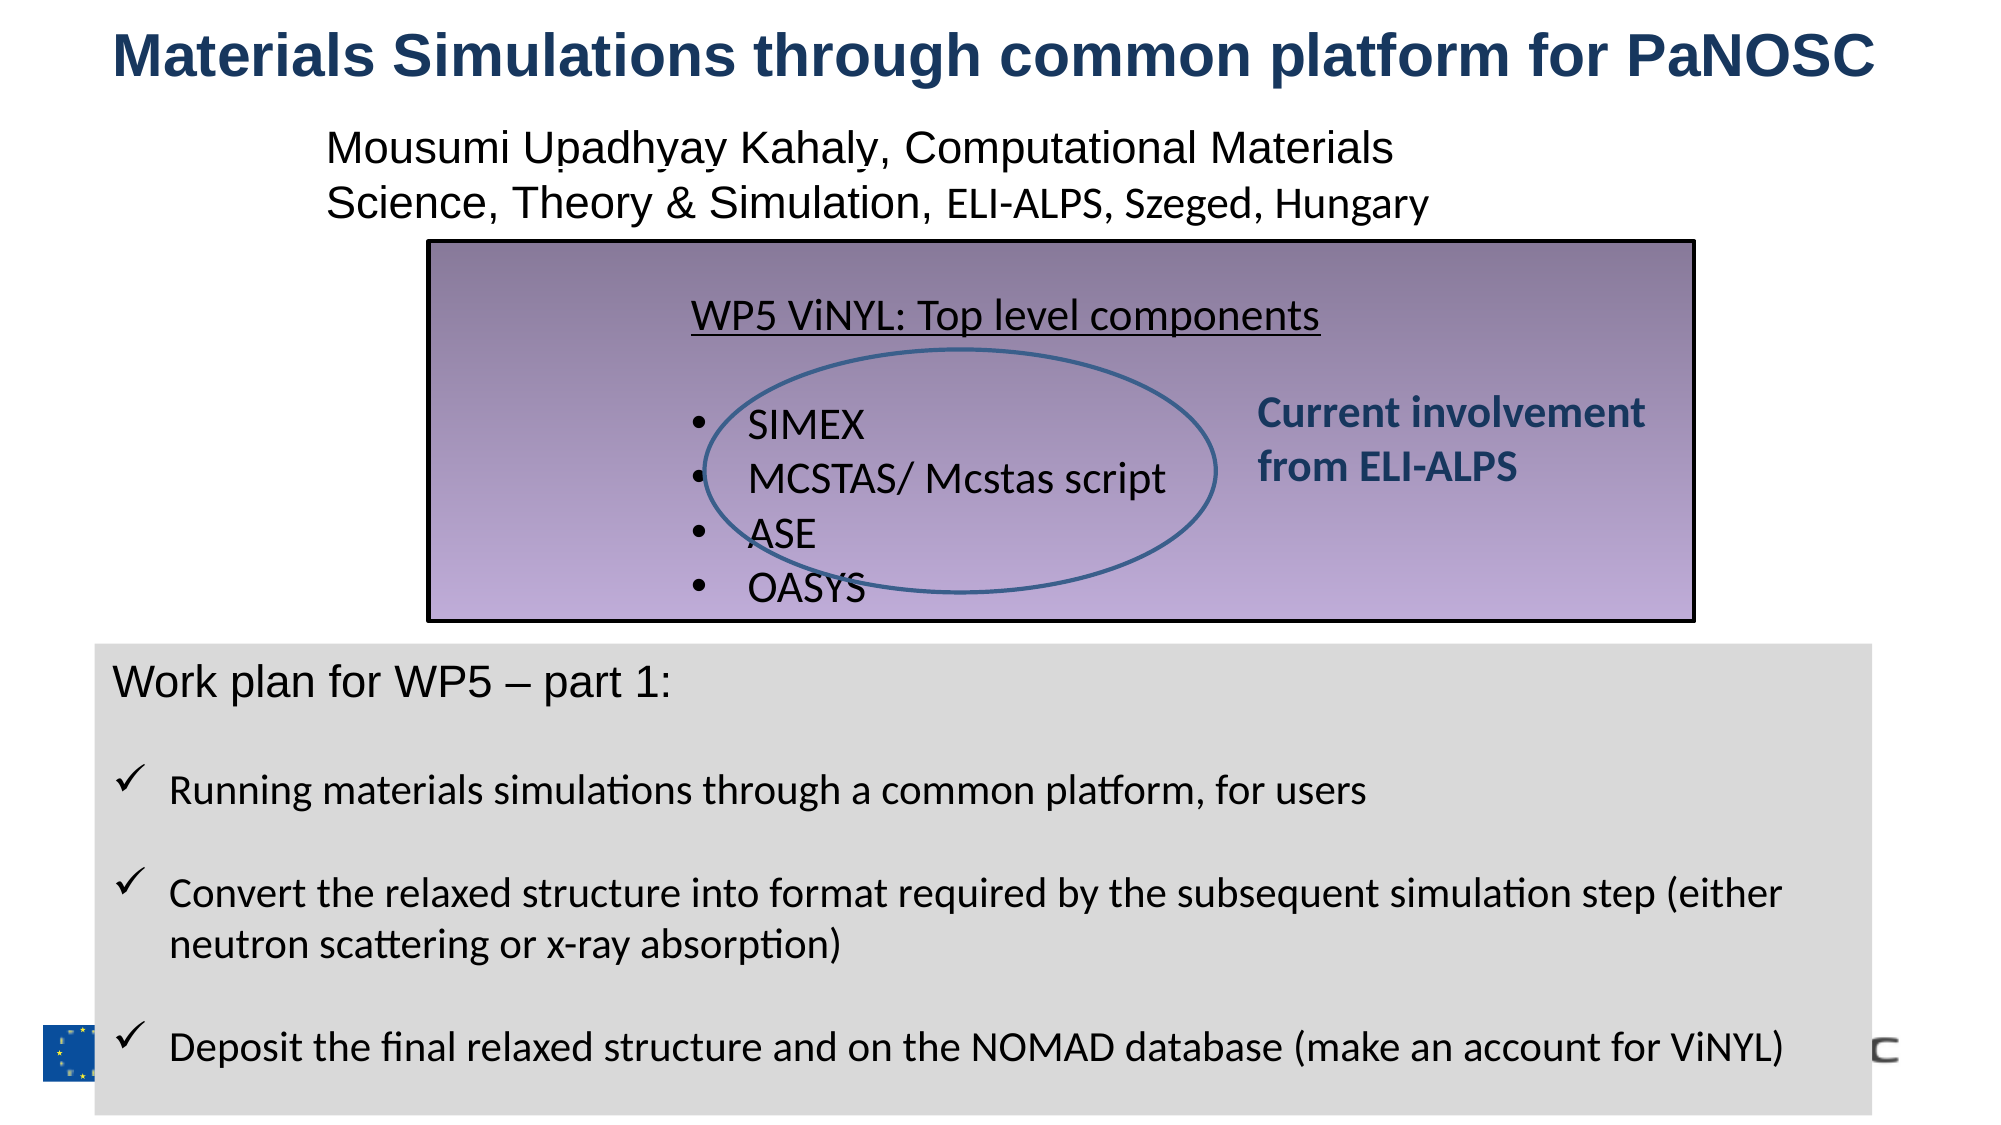

Materials Simulations through common platform for PaNOSC
Mousumi Upadhyay Kahaly, Computational Materials Science, Theory & Simulation, ELI-ALPS, Szeged, Hungary
WP5 ViNYL: Top level components
SIMEX
MCSTAS/ Mcstas script
ASE
OASYS
Current involvement from ELI-ALPS
Work plan for WP5 – part 1:
Running materials simulations through a common platform, for users
Convert the relaxed structure into format required by the subsequent simulation step (either neutron scattering or x-ray absorption)
Deposit the final relaxed structure and on the NOMAD database (make an account for ViNYL)